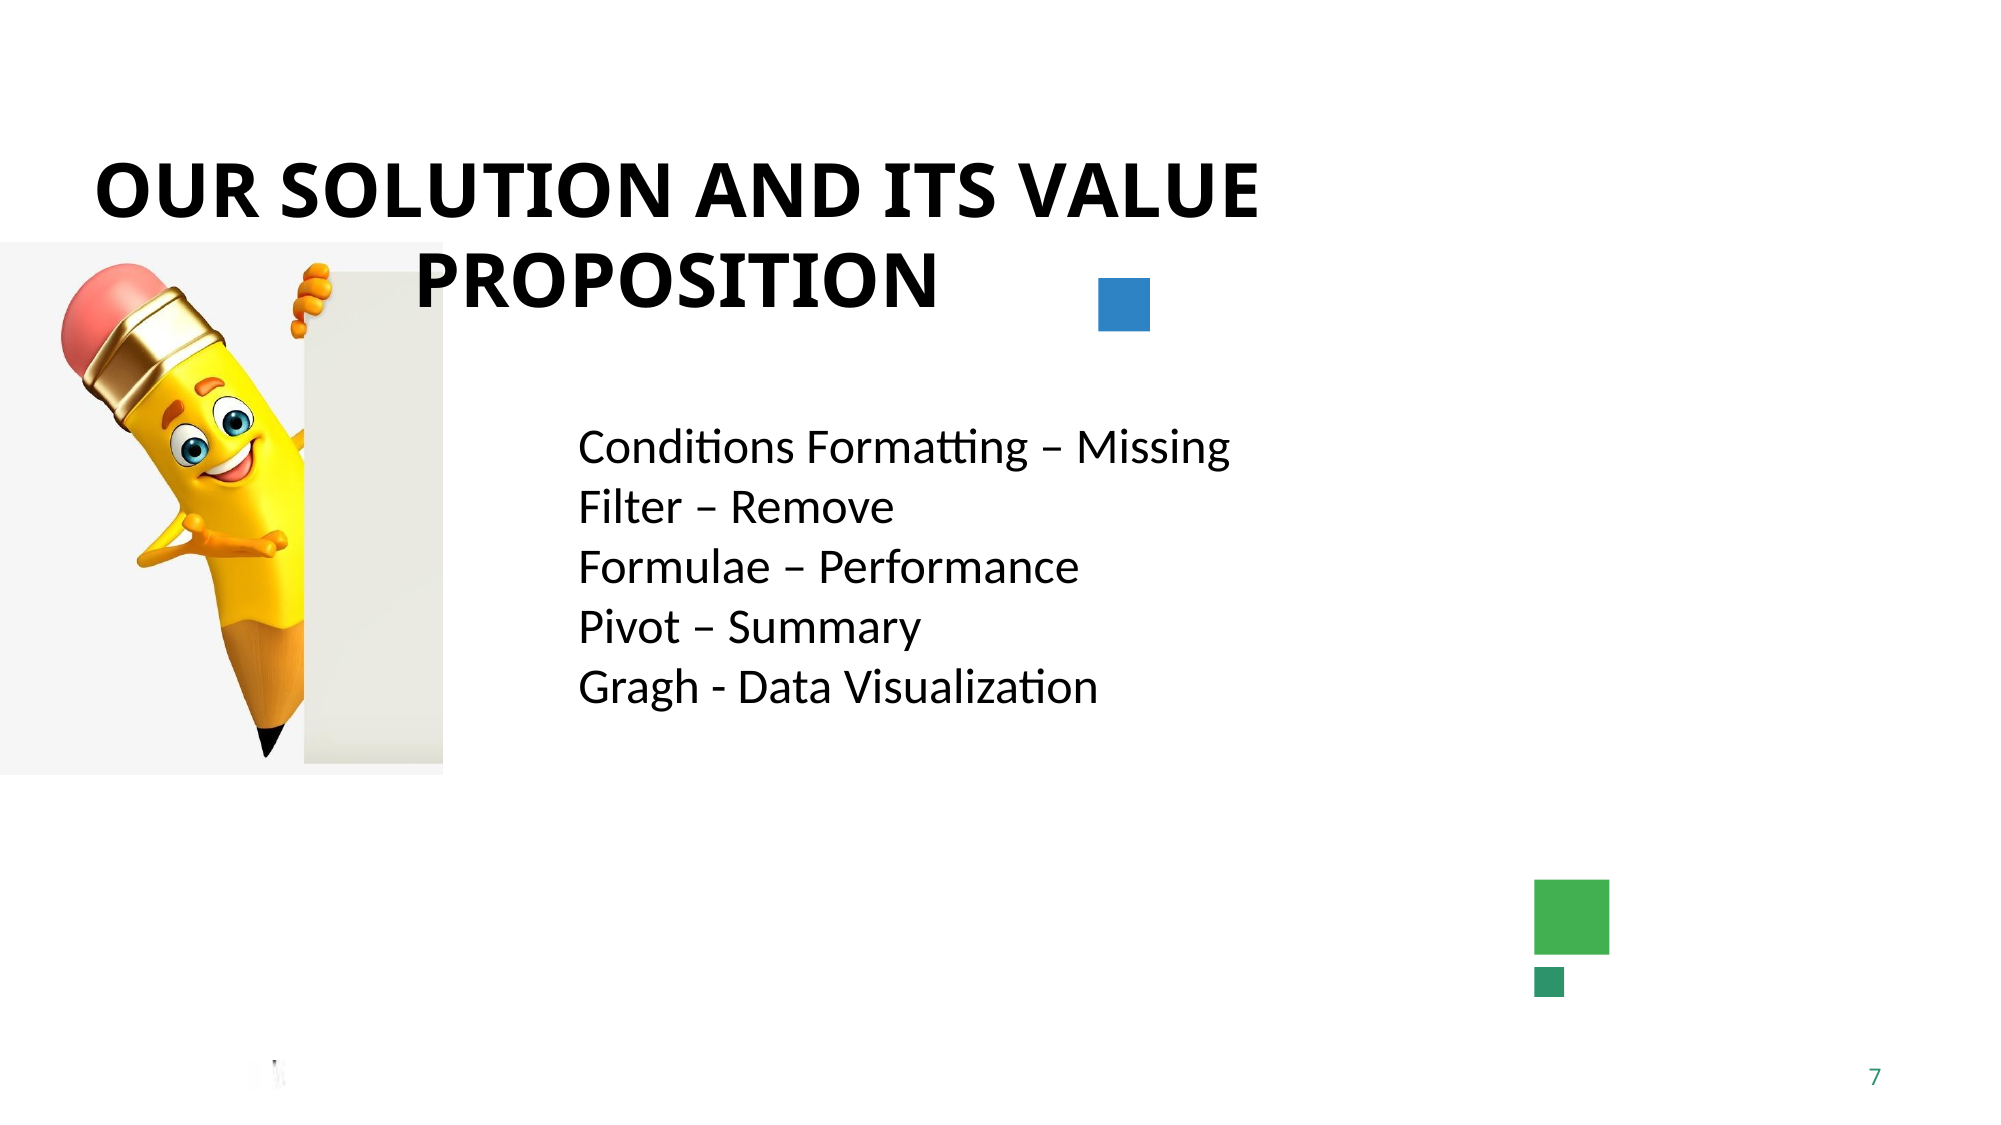

# OUR SOLUTION AND ITS VALUE PROPOSITION
Conditions Formatting – Missing
Filter – Remove
Formulae – Performance
Pivot – Summary
Gragh - Data Visualization